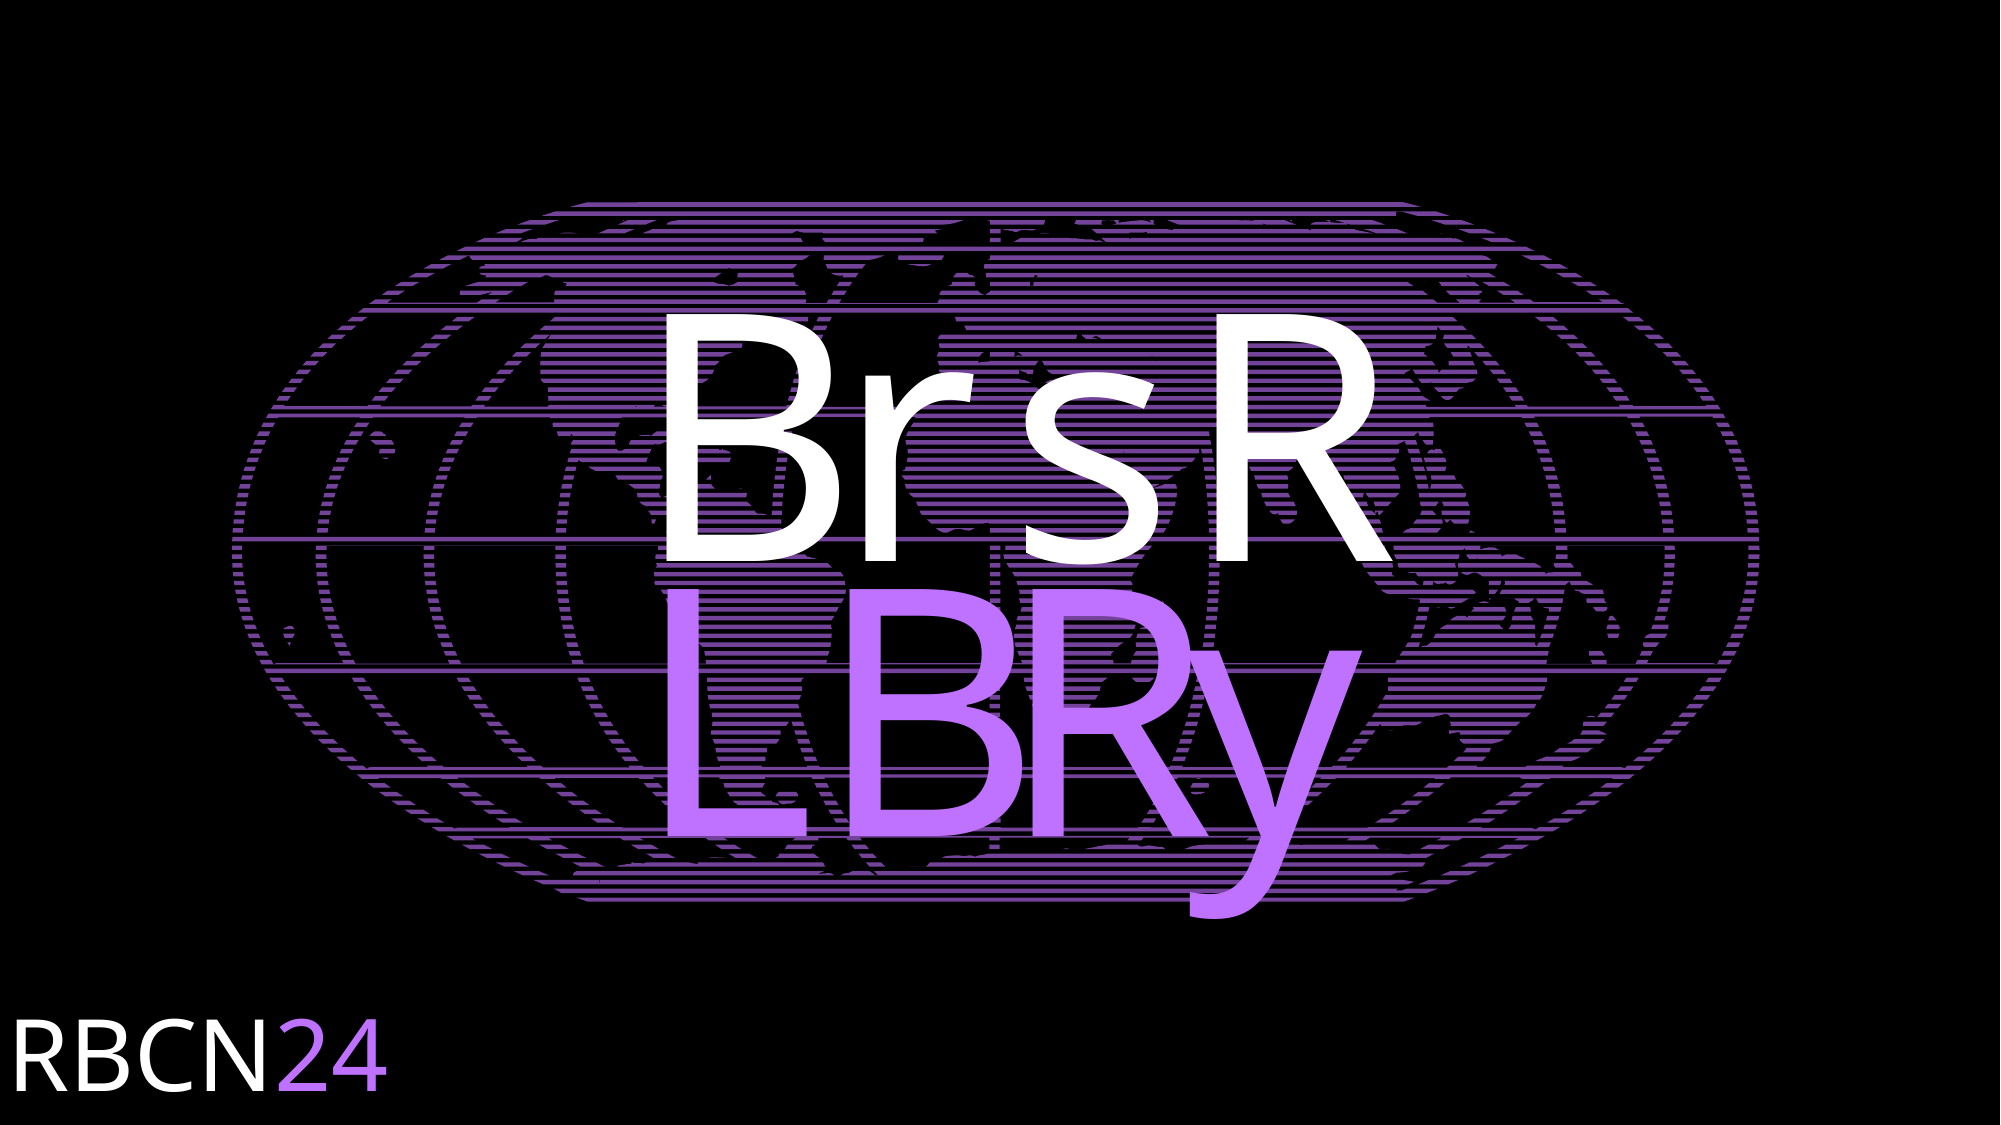

r
s
# B
R
B
R
L
y